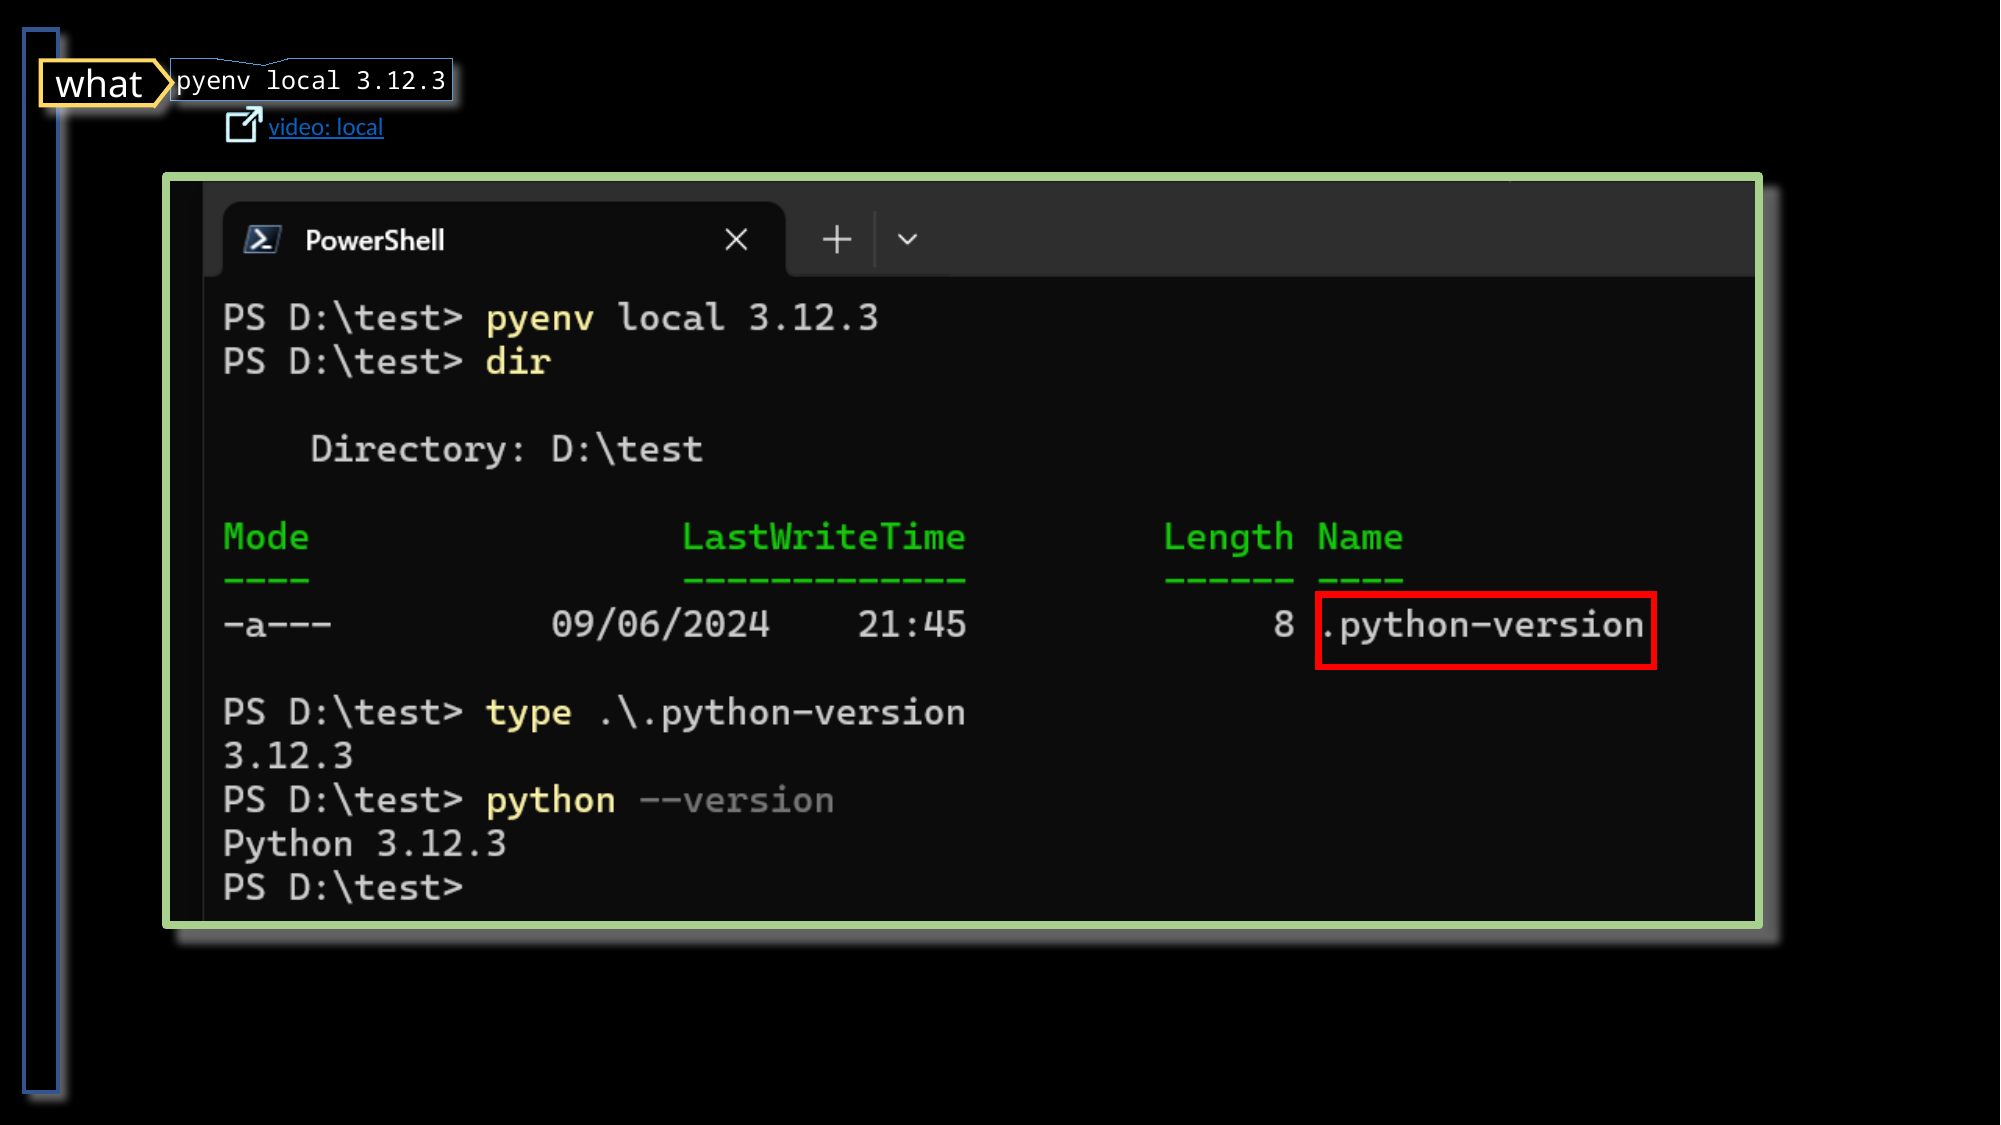

# 8. local
pyenv local 3.12.3
what
video: local